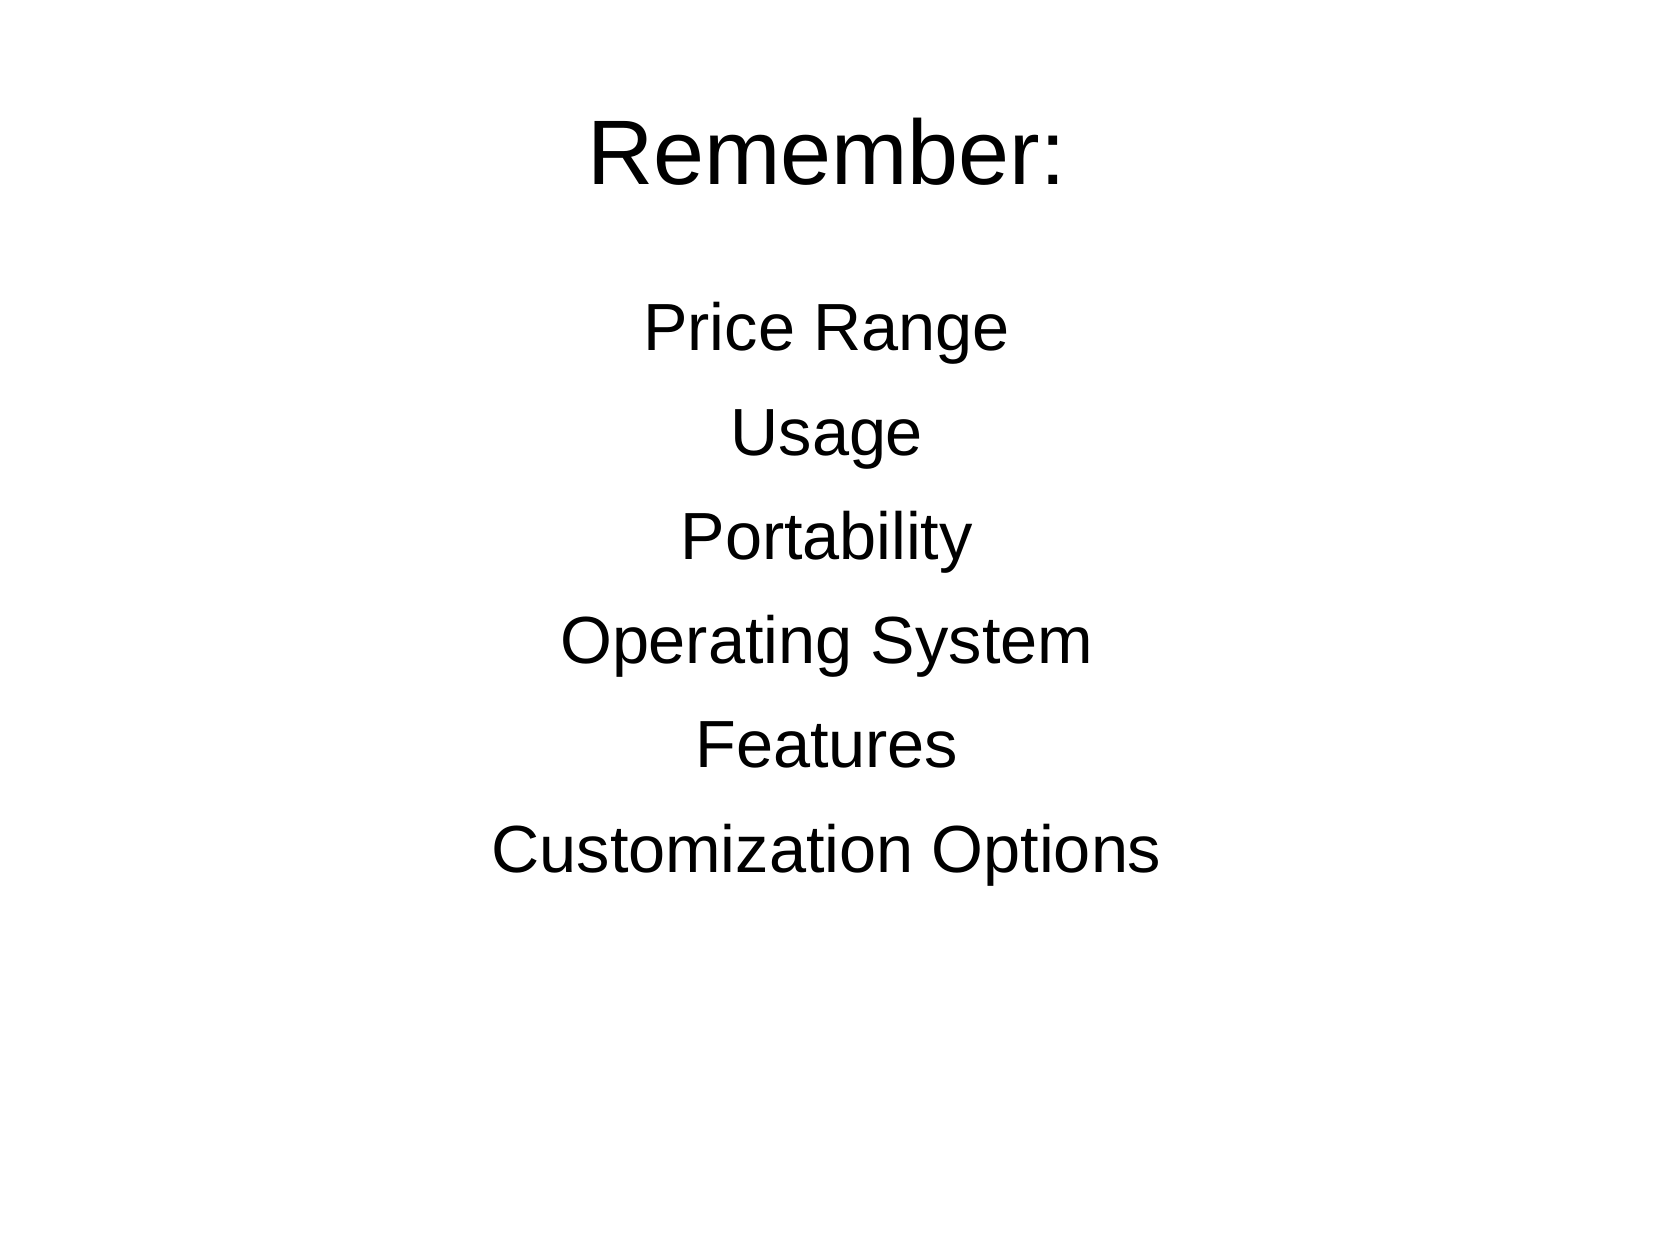

# Remember:
Price Range
Usage
Portability
Operating System
Features
Customization Options